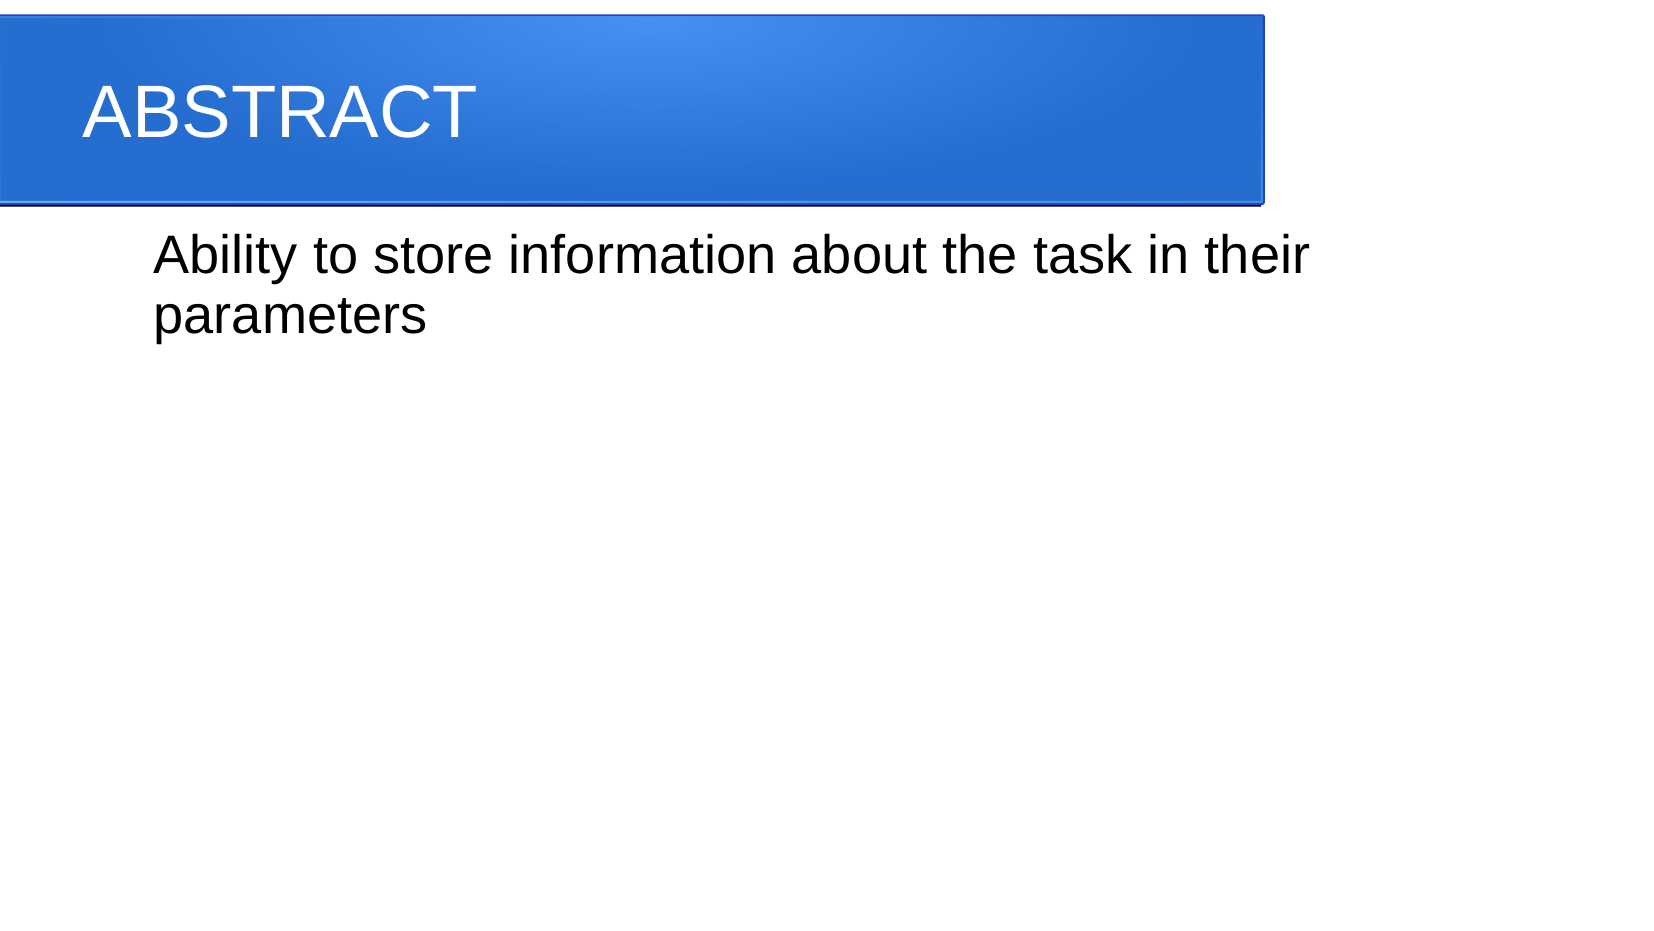

# ABSTRACT
Ability to store information about the task in their parameters